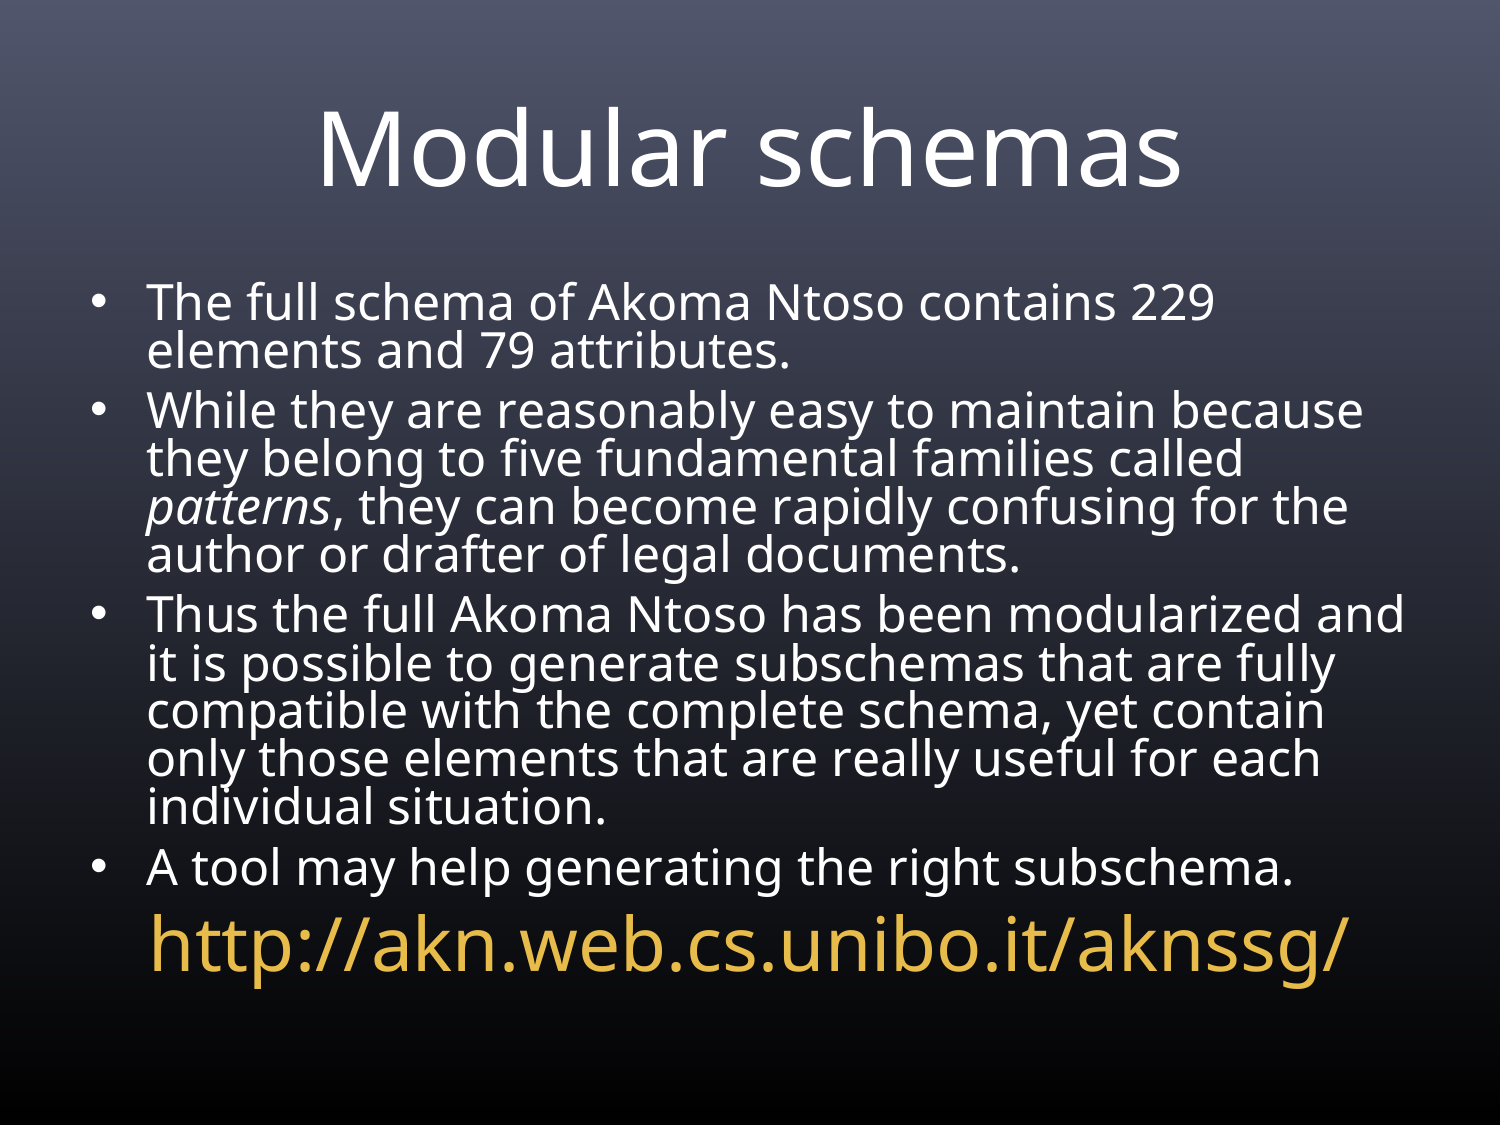

# Modular schemas
The full schema of Akoma Ntoso contains 229 elements and 79 attributes.
While they are reasonably easy to maintain because they belong to five fundamental families called patterns, they can become rapidly confusing for the author or drafter of legal documents.
Thus the full Akoma Ntoso has been modularized and it is possible to generate subschemas that are fully compatible with the complete schema, yet contain only those elements that are really useful for each individual situation.
A tool may help generating the right subschema.
http://akn.web.cs.unibo.it/aknssg/